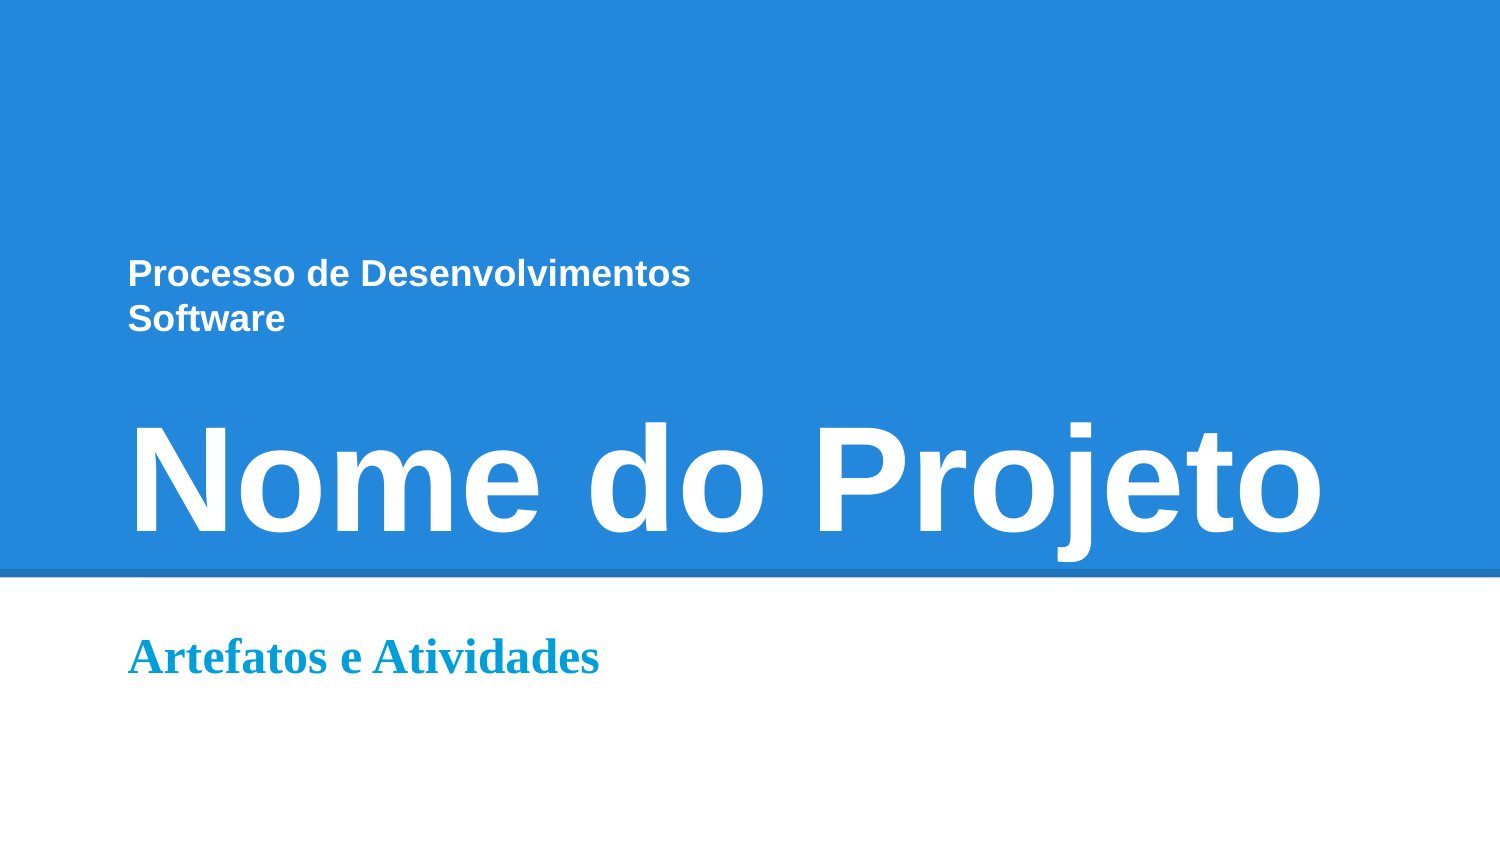

Processo de Desenvolvimentos Software
# Nome do Projeto
Artefatos e Atividades